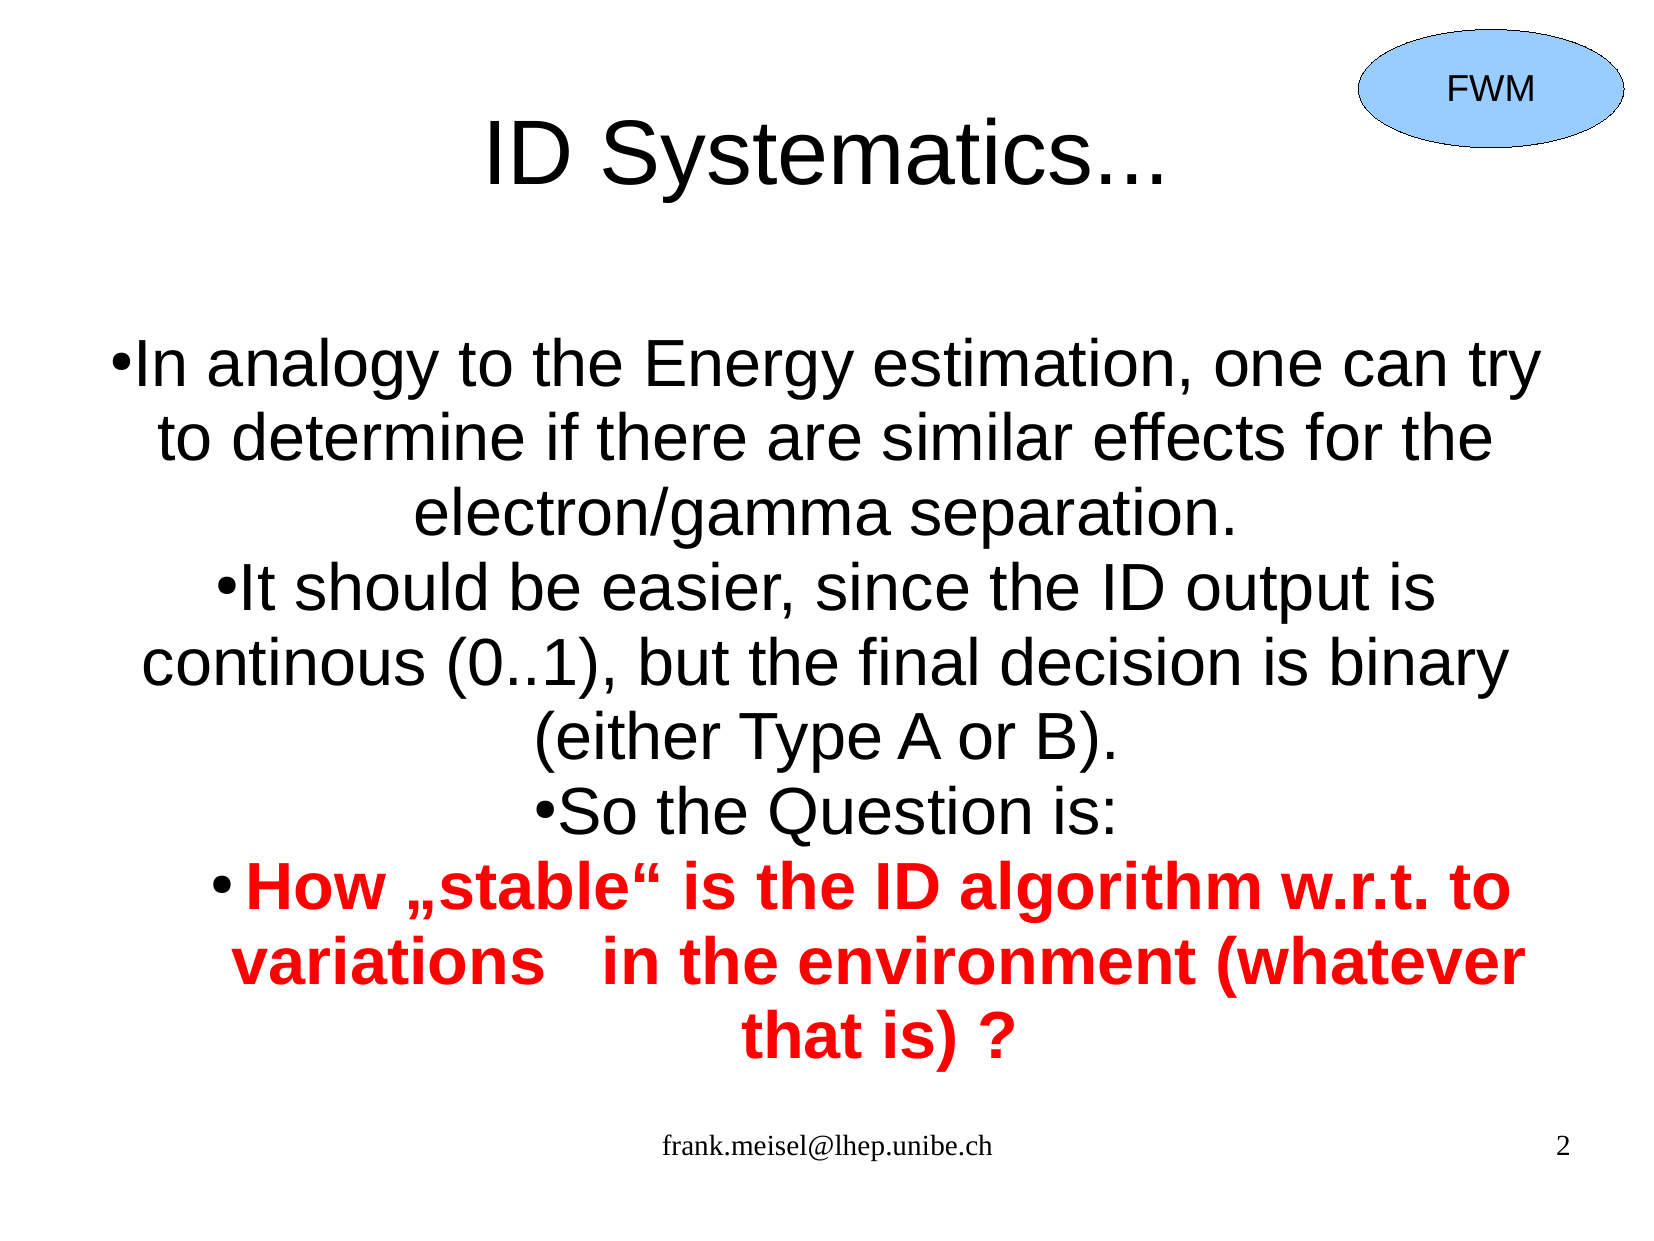

FWM
# ID Systematics...
In analogy to the Energy estimation, one can try to determine if there are similar effects for the electron/gamma separation.
It should be easier, since the ID output is continous (0..1), but the final decision is binary (either Type A or B).
So the Question is:
How „stable“ is the ID algorithm w.r.t. to variations in the environment (whatever that is) ?
frank.meisel@lhep.unibe.ch
2